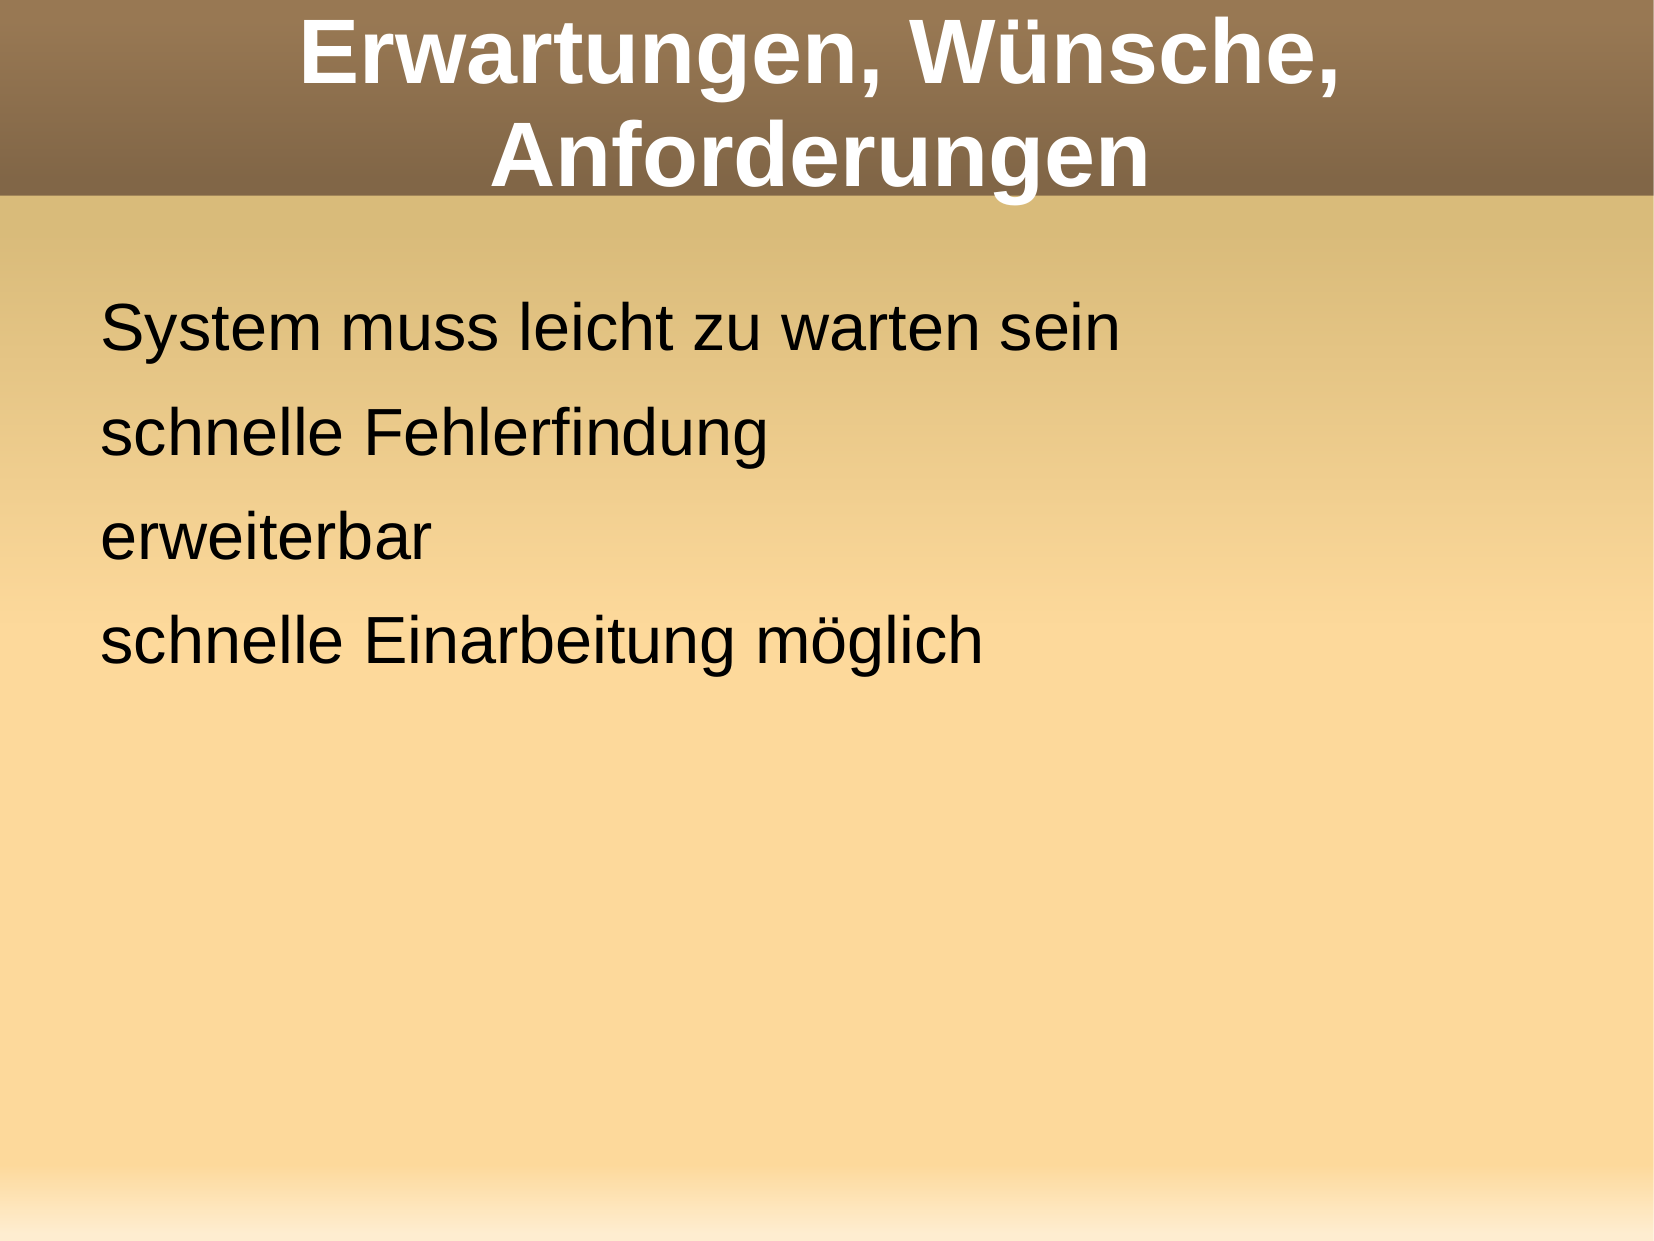

Erwartungen, Wünsche, Anforderungen
# System muss leicht zu warten sein
schnelle Fehlerfindung
erweiterbar
schnelle Einarbeitung möglich